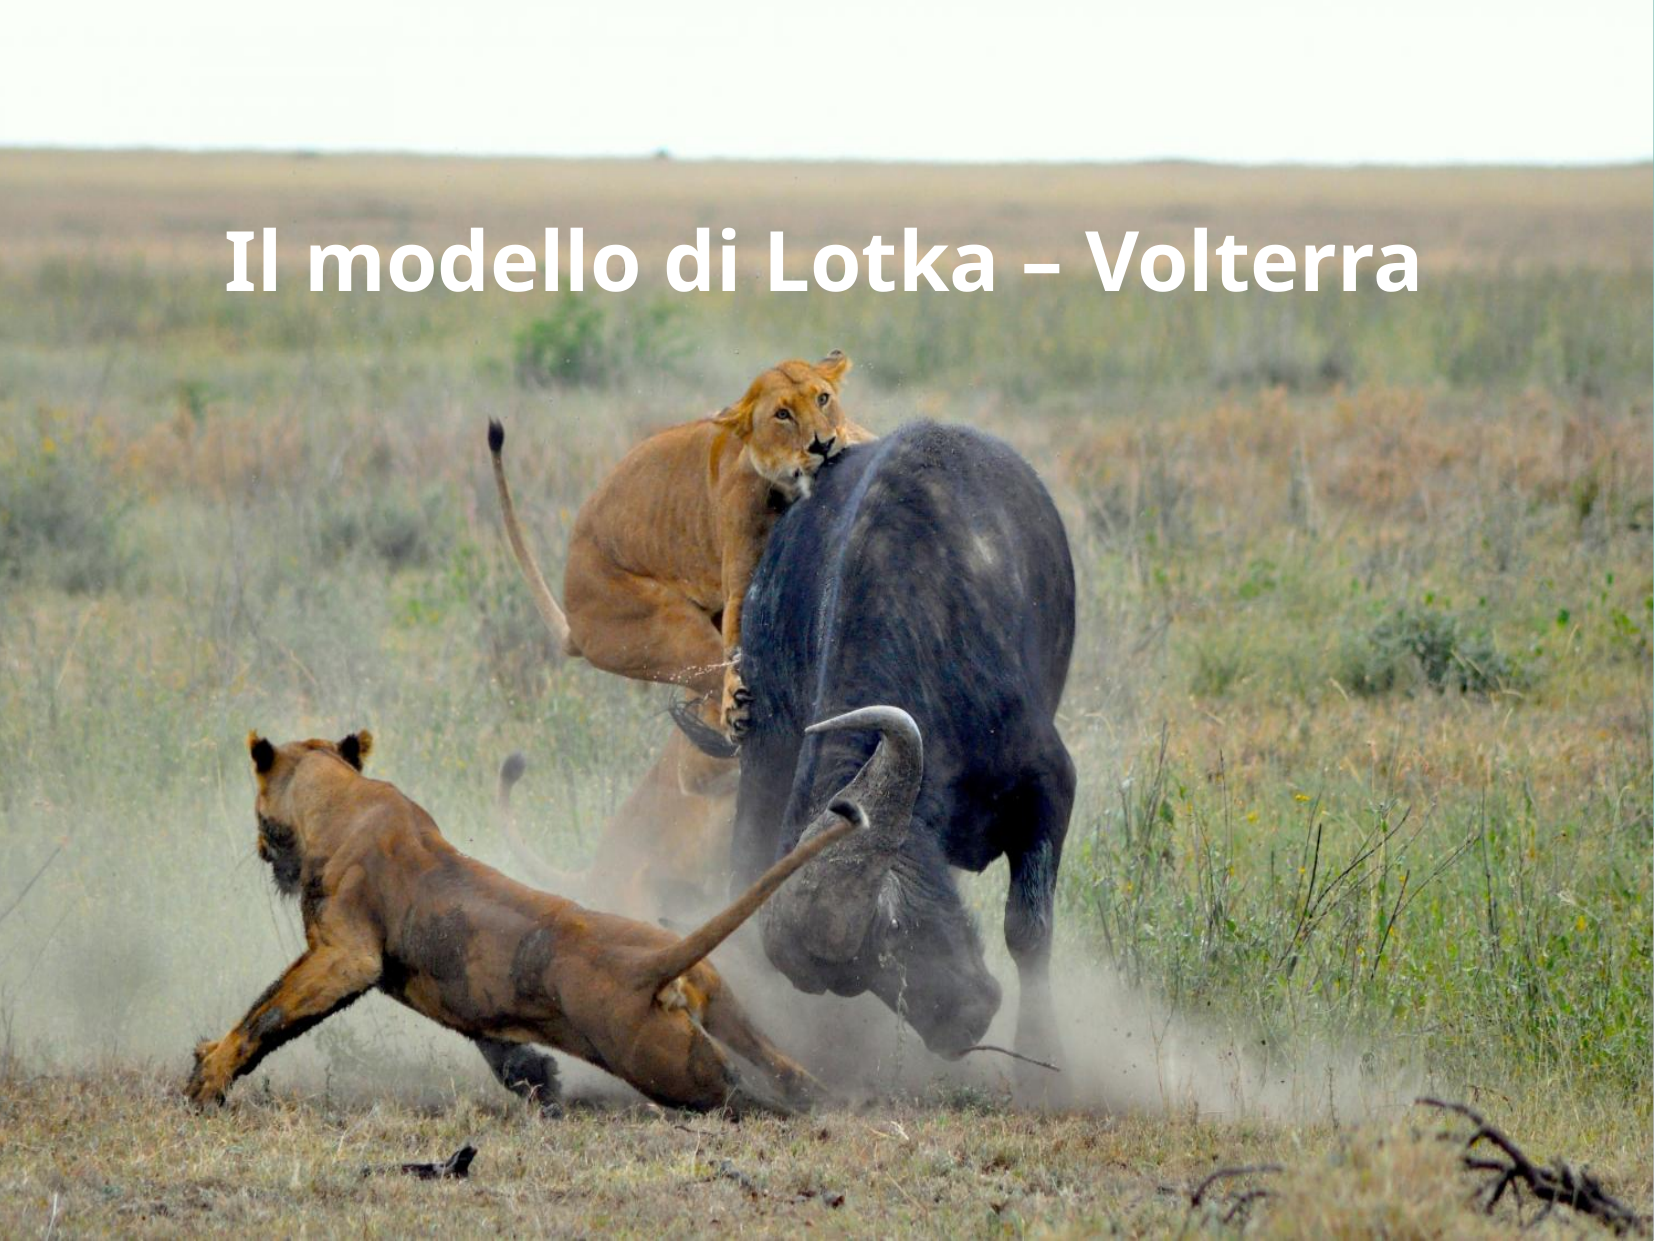

# Il modello di Lotka – Volterra